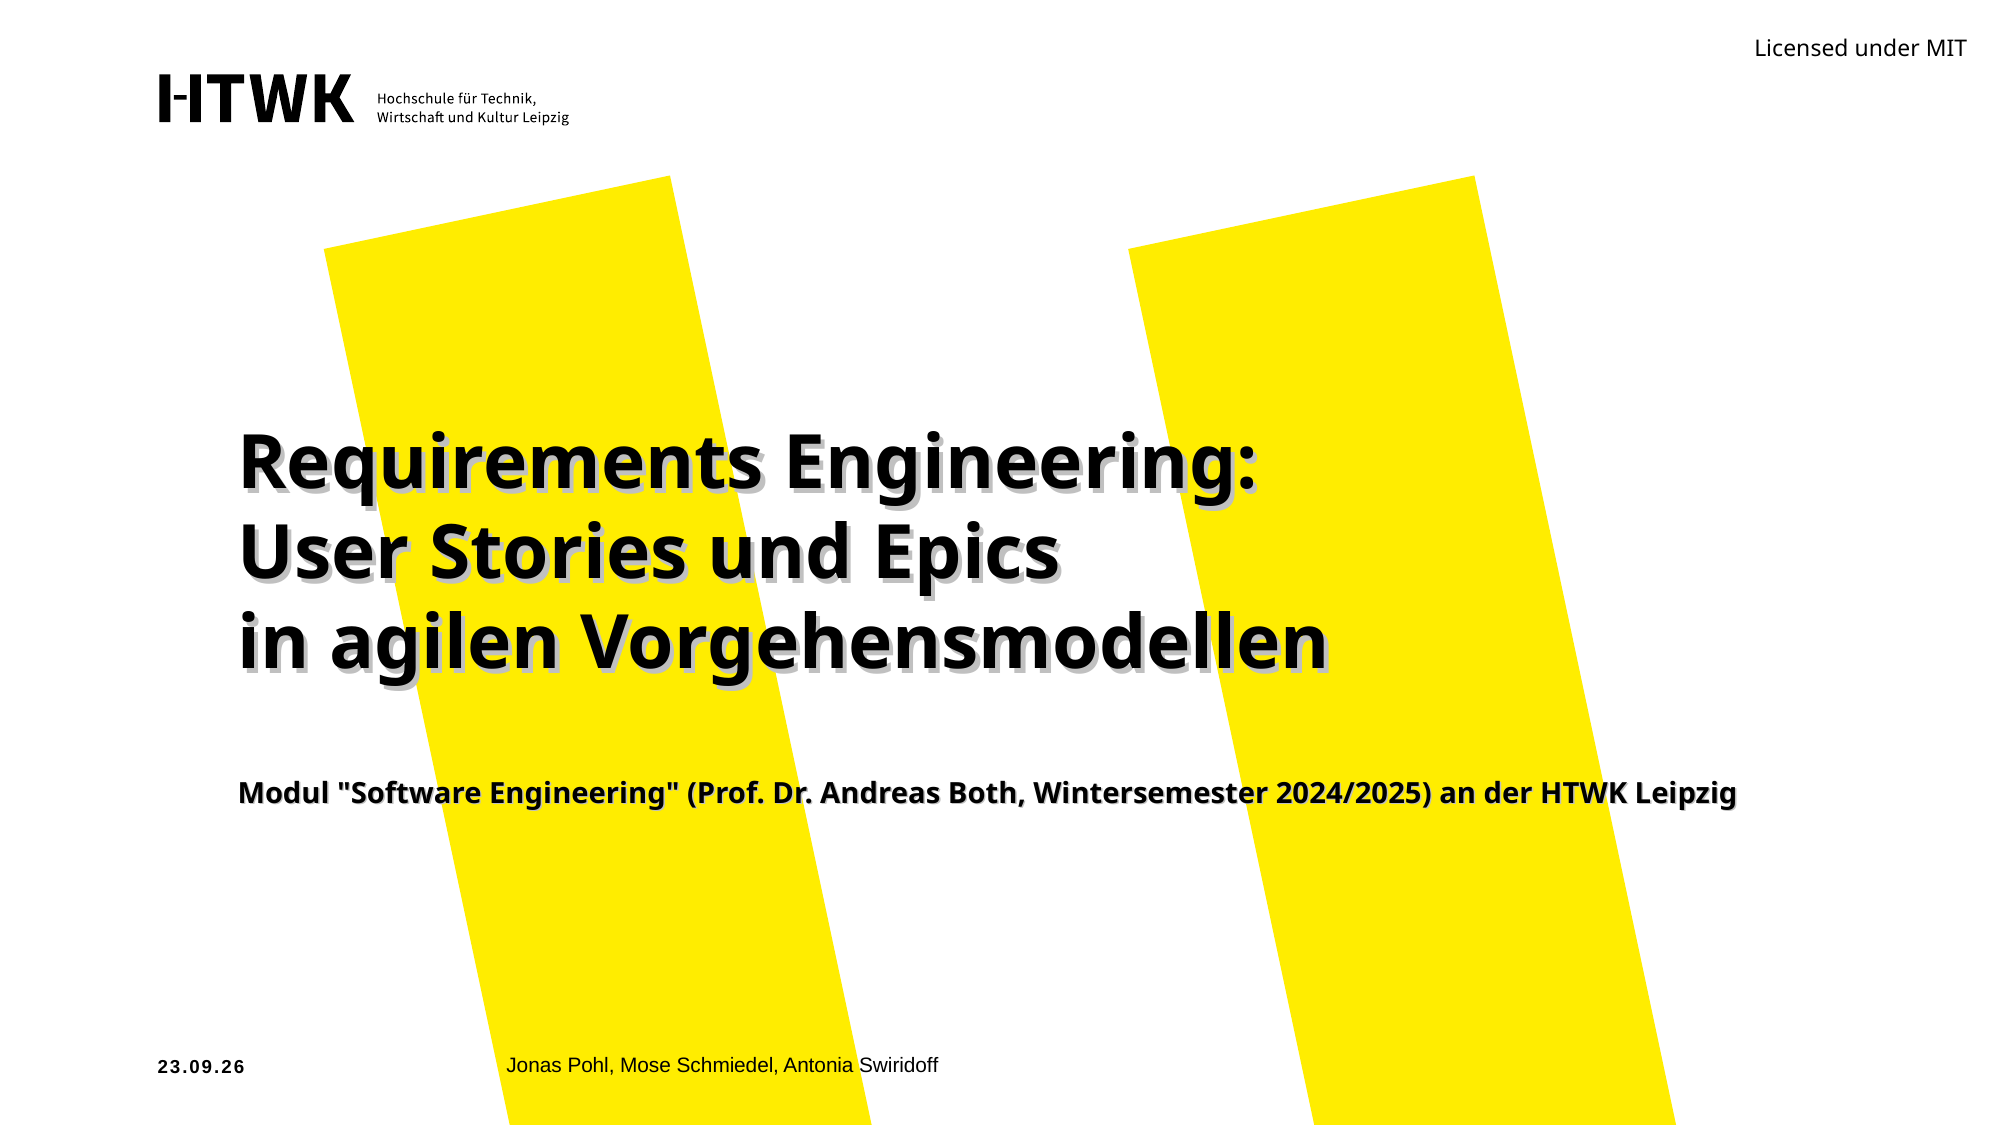

Licensed under MIT
# Requirements Engineering: User Stories und Epics in agilen Vorgehensmodellen Modul "Software Engineering" (Prof. Dr. Andreas Both, Wintersemester 2024/2025) an der HTWK Leipzig
Jonas Pohl, Mose Schmiedel, Antonia Swiridoff